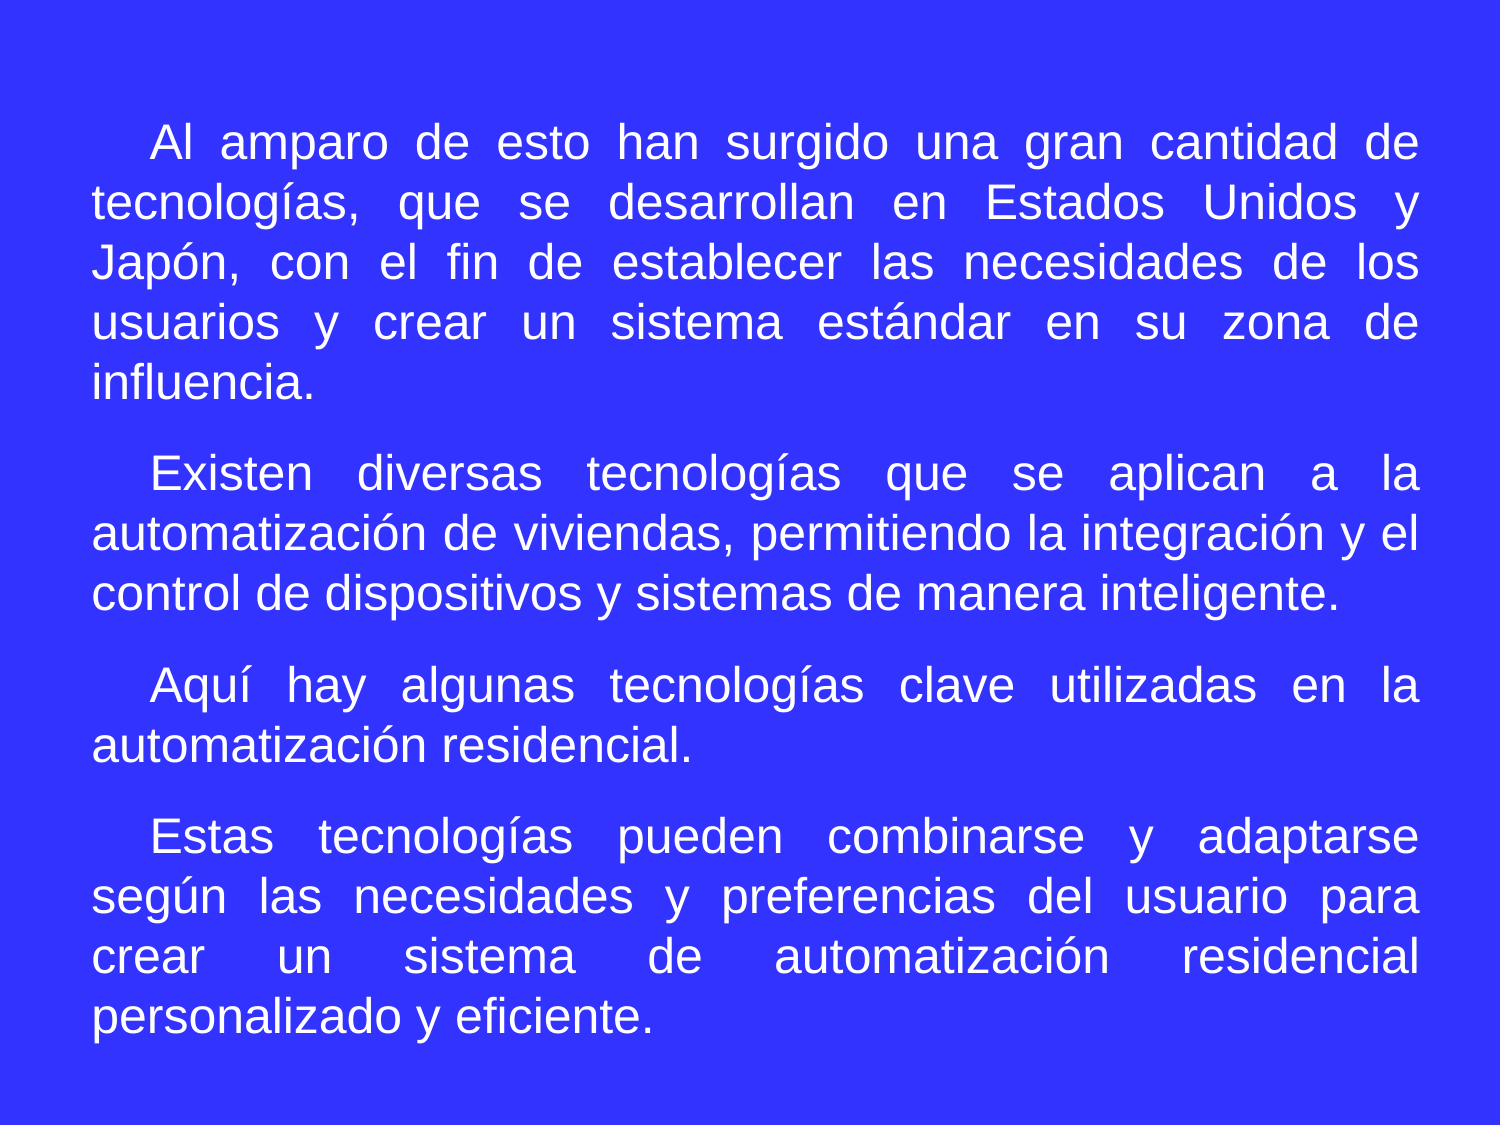

Al amparo de esto han surgido una gran cantidad de tecnologías, que se desarrollan en Estados Unidos y Japón, con el fin de establecer las necesidades de los usuarios y crear un sistema estándar en su zona de influencia.
	Existen diversas tecnologías que se aplican a la automatización de viviendas, permitiendo la integración y el control de dispositivos y sistemas de manera inteligente.
	Aquí hay algunas tecnologías clave utilizadas en la automatización residencial.
	Estas tecnologías pueden combinarse y adaptarse según las necesidades y preferencias del usuario para crear un sistema de automatización residencial personalizado y eficiente.